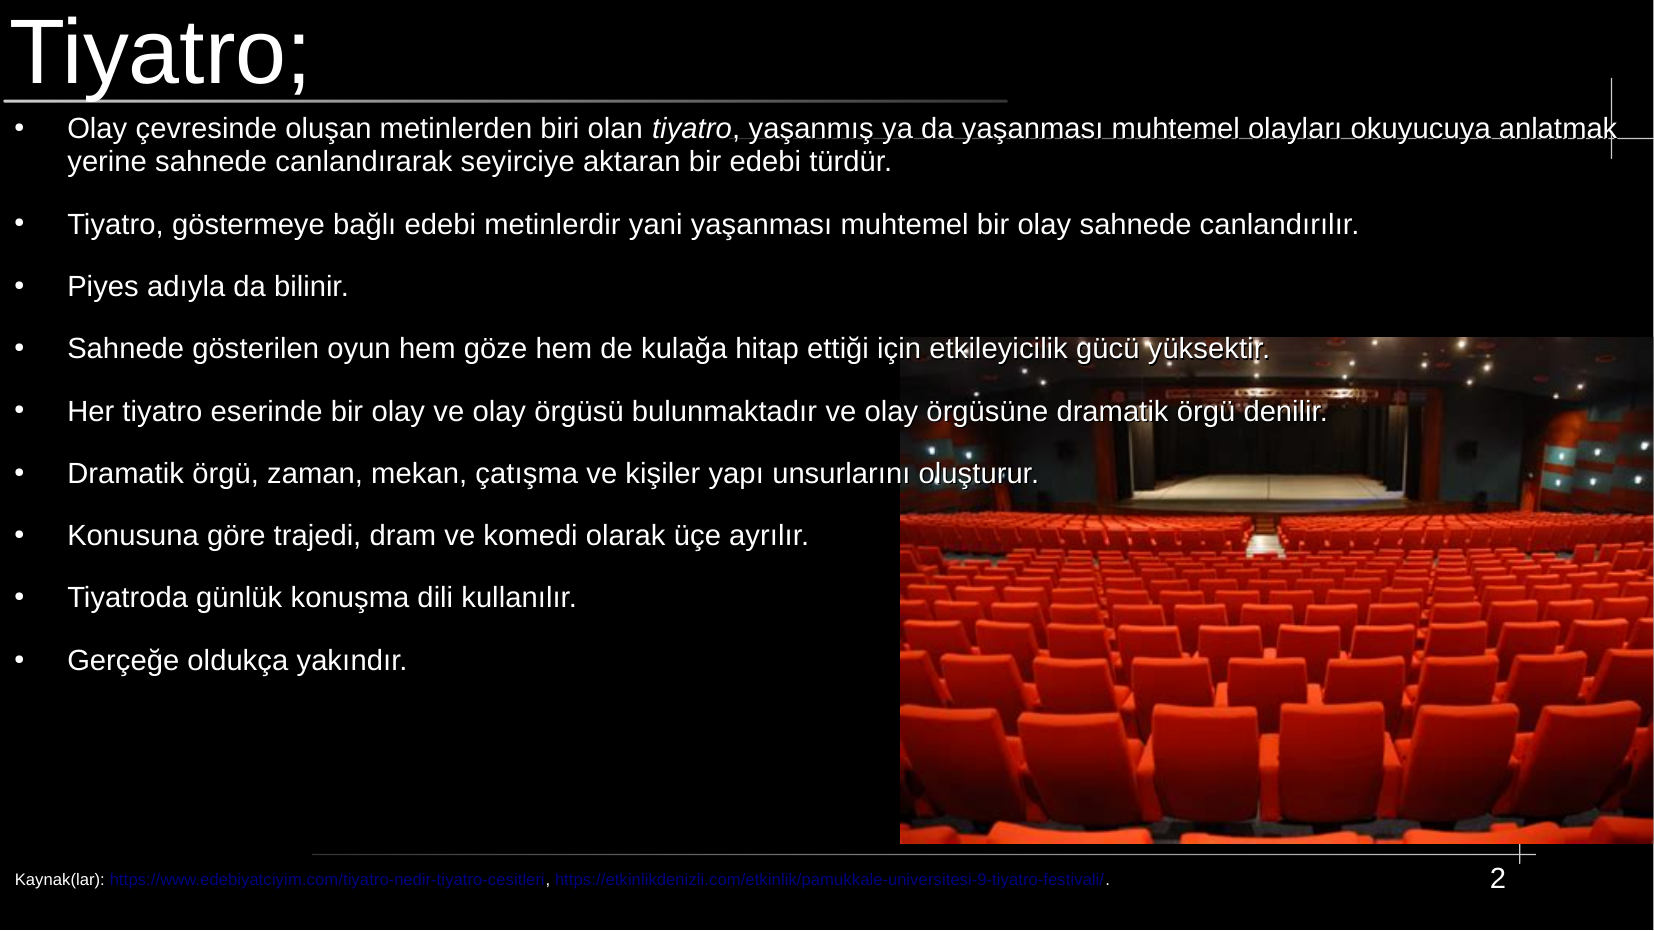

# Tiyatro;
Olay çevresinde oluşan metinlerden biri olan tiyatro, yaşanmış ya da yaşanması muhtemel olayları okuyucuya anlatmak yerine sahnede canlandırarak seyirciye aktaran bir edebi türdür.
Tiyatro, göstermeye bağlı edebi metinlerdir yani yaşanması muhtemel bir olay sahnede canlandırılır.
Piyes adıyla da bilinir.
Sahnede gösterilen oyun hem göze hem de kulağa hitap ettiği için etkileyicilik gücü yüksektir.
Her tiyatro eserinde bir olay ve olay örgüsü bulunmaktadır ve olay örgüsüne dramatik örgü denilir.
Dramatik örgü, zaman, mekan, çatışma ve kişiler yapı unsurlarını oluşturur.
Konusuna göre trajedi, dram ve komedi olarak üçe ayrılır.
Tiyatroda günlük konuşma dili kullanılır.
Gerçeğe oldukça yakındır.
2
Kaynak(lar): https://www.edebiyatciyim.com/tiyatro-nedir-tiyatro-cesitleri, https://etkinlikdenizli.com/etkinlik/pamukkale-universitesi-9-tiyatro-festivali/.